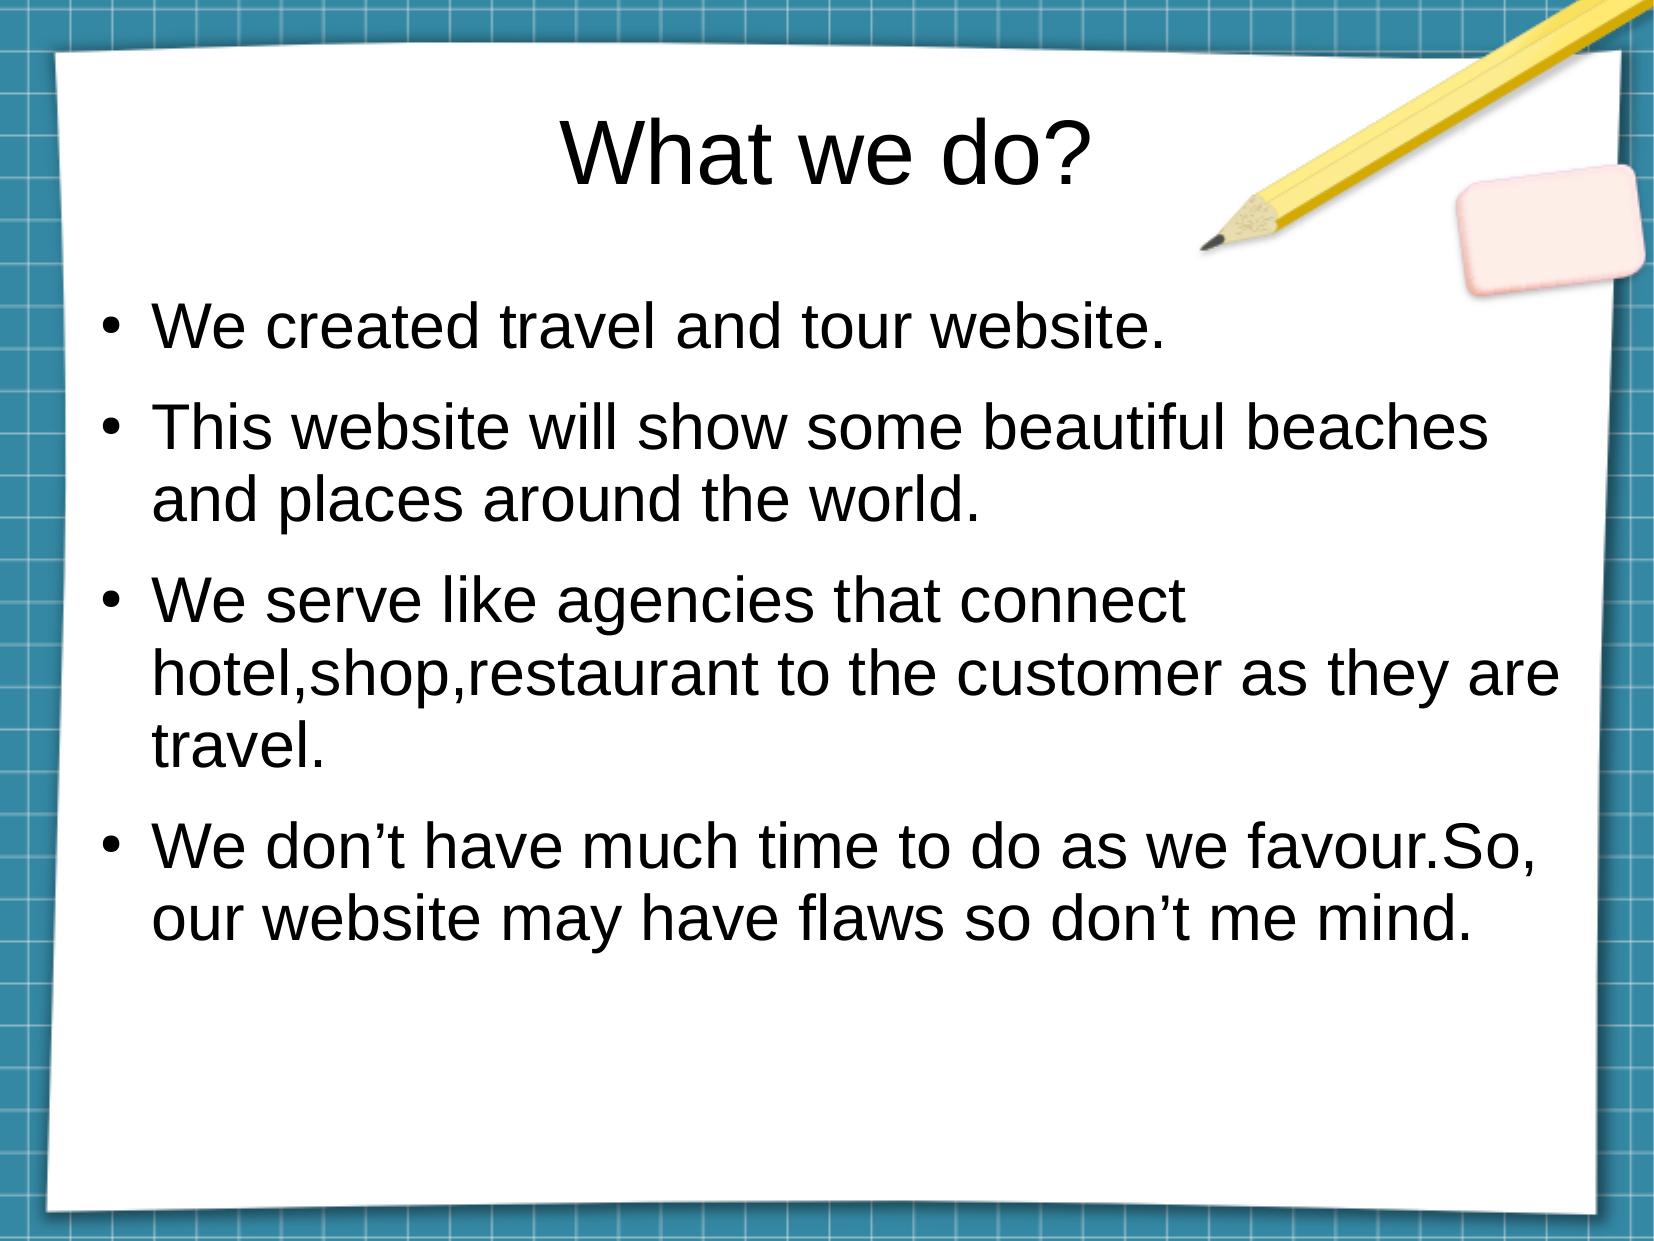

# What we do?
We created travel and tour website.
This website will show some beautiful beaches and places around the world.
We serve like agencies that connect hotel,shop,restaurant to the customer as they are travel.
We don’t have much time to do as we favour.So, our website may have flaws so don’t me mind.